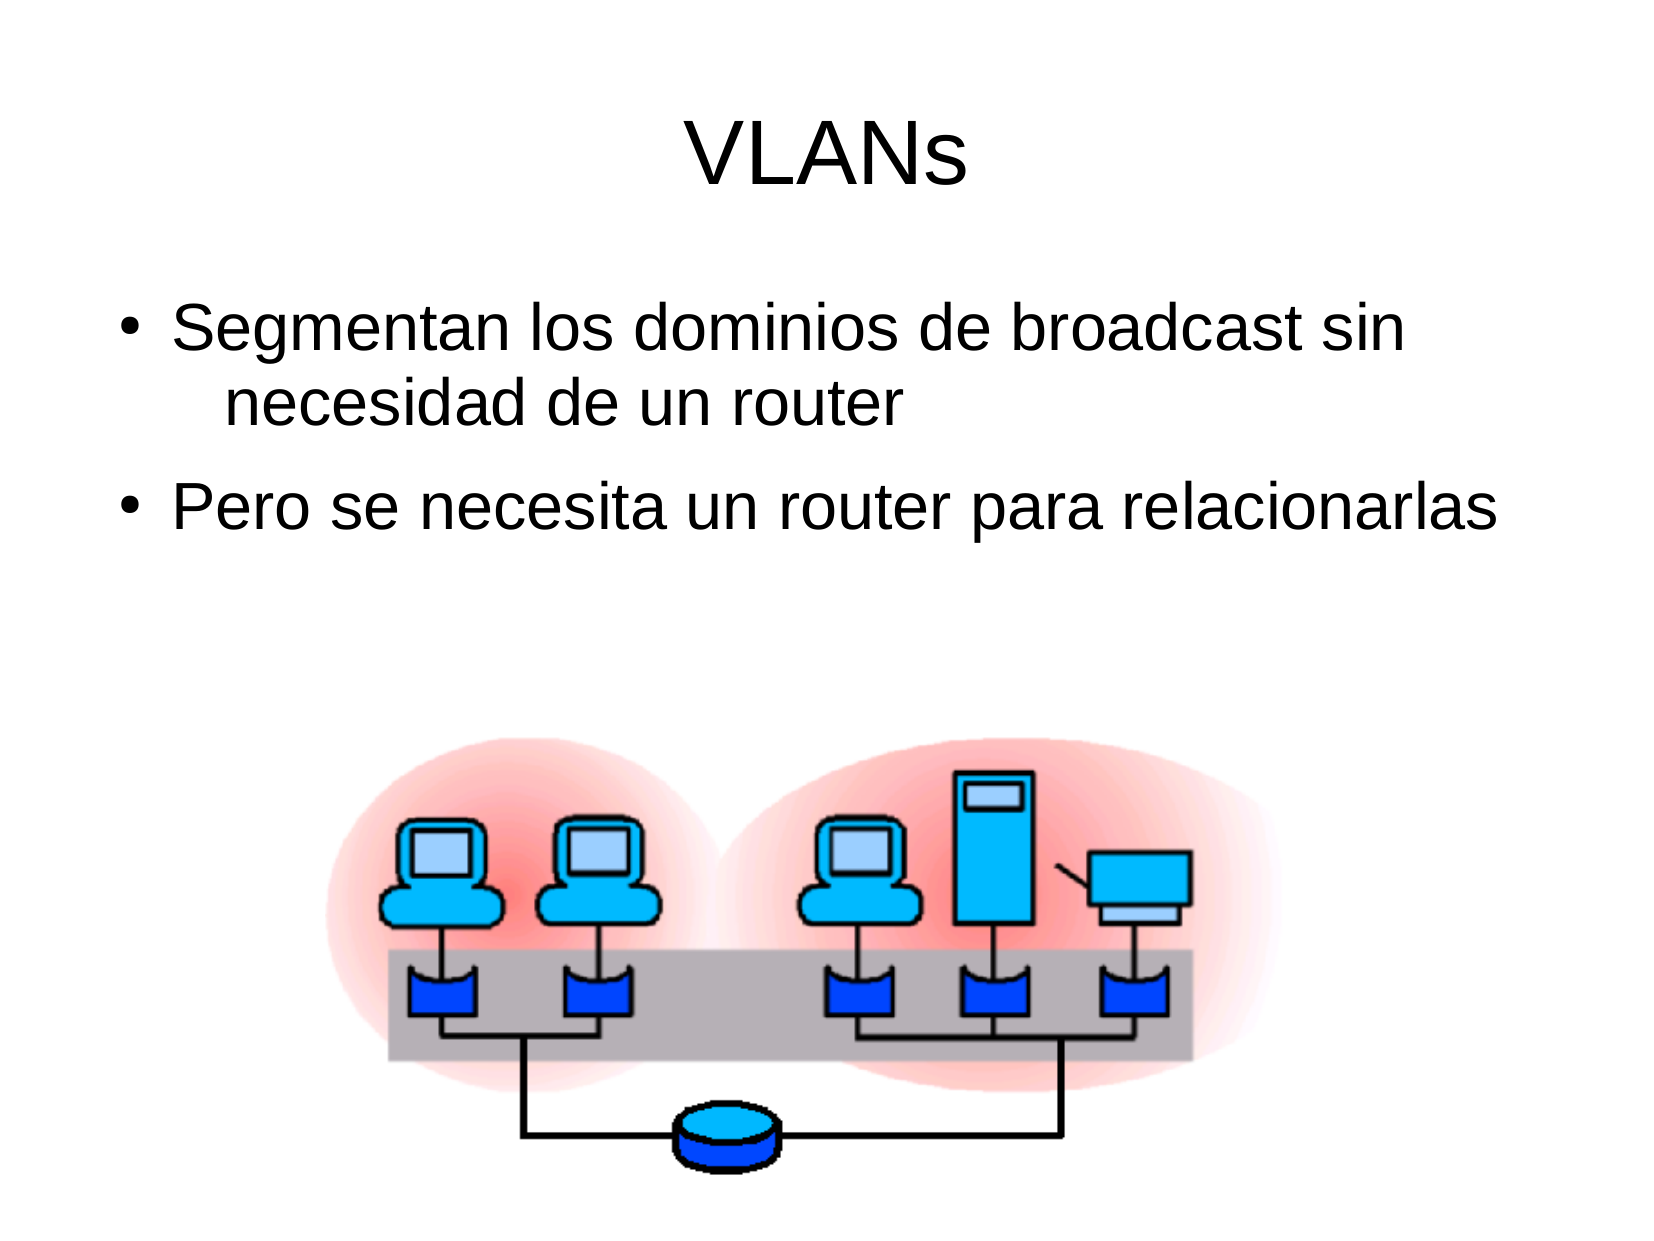

# VLANs
Segmentan los dominios de broadcast sin necesidad de un router
Pero se necesita un router para relacionarlas